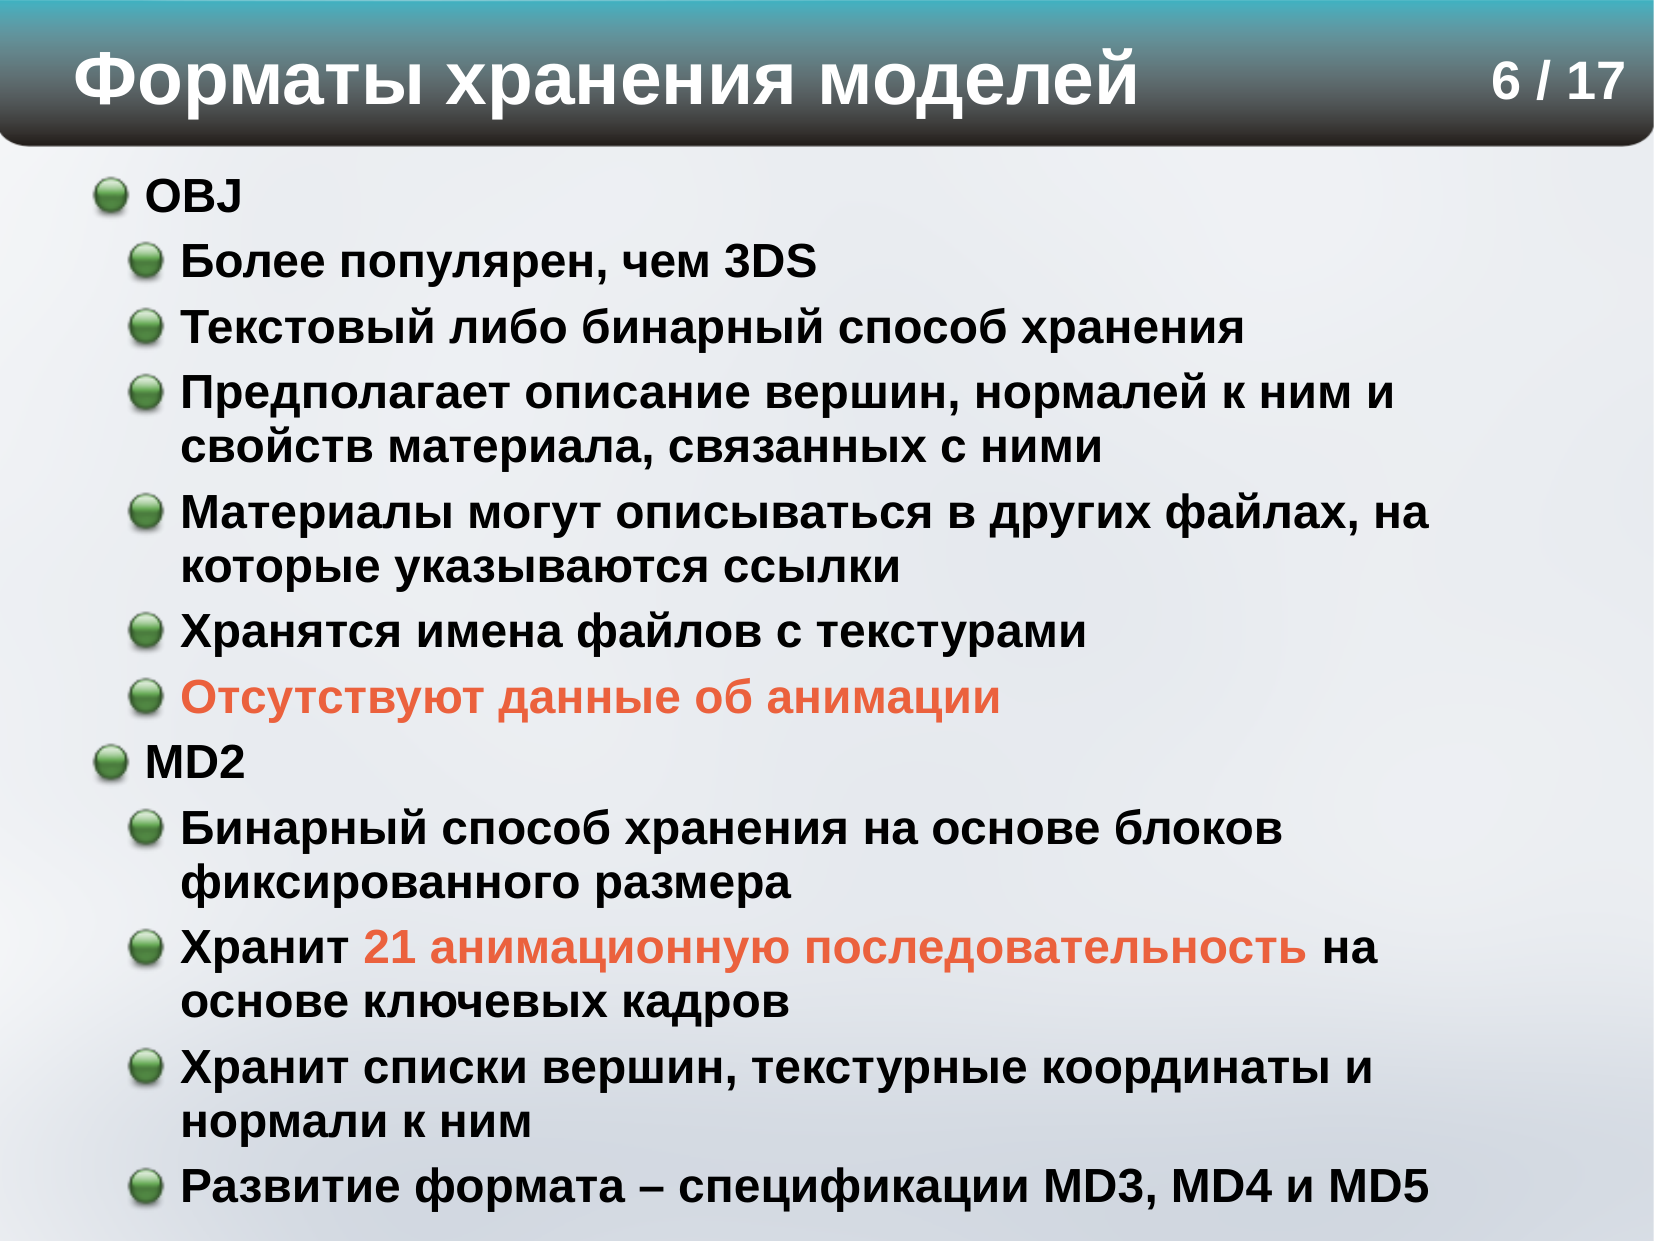

Форматы хранения моделей
OBJ
Более популярен, чем 3DS
Текстовый либо бинарный способ хранения
Предполагает описание вершин, нормалей к ним и свойств материала, связанных с ними
Материалы могут описываться в других файлах, на которые указываются ссылки
Хранятся имена файлов с текстурами
Отсутствуют данные об анимации
MD2
Бинарный способ хранения на основе блоков фиксированного размера
Хранит 21 анимационную последовательность на основе ключевых кадров
Хранит списки вершин, текстурные координаты и нормали к ним
Развитие формата – спецификации MD3, MD4 и MD5